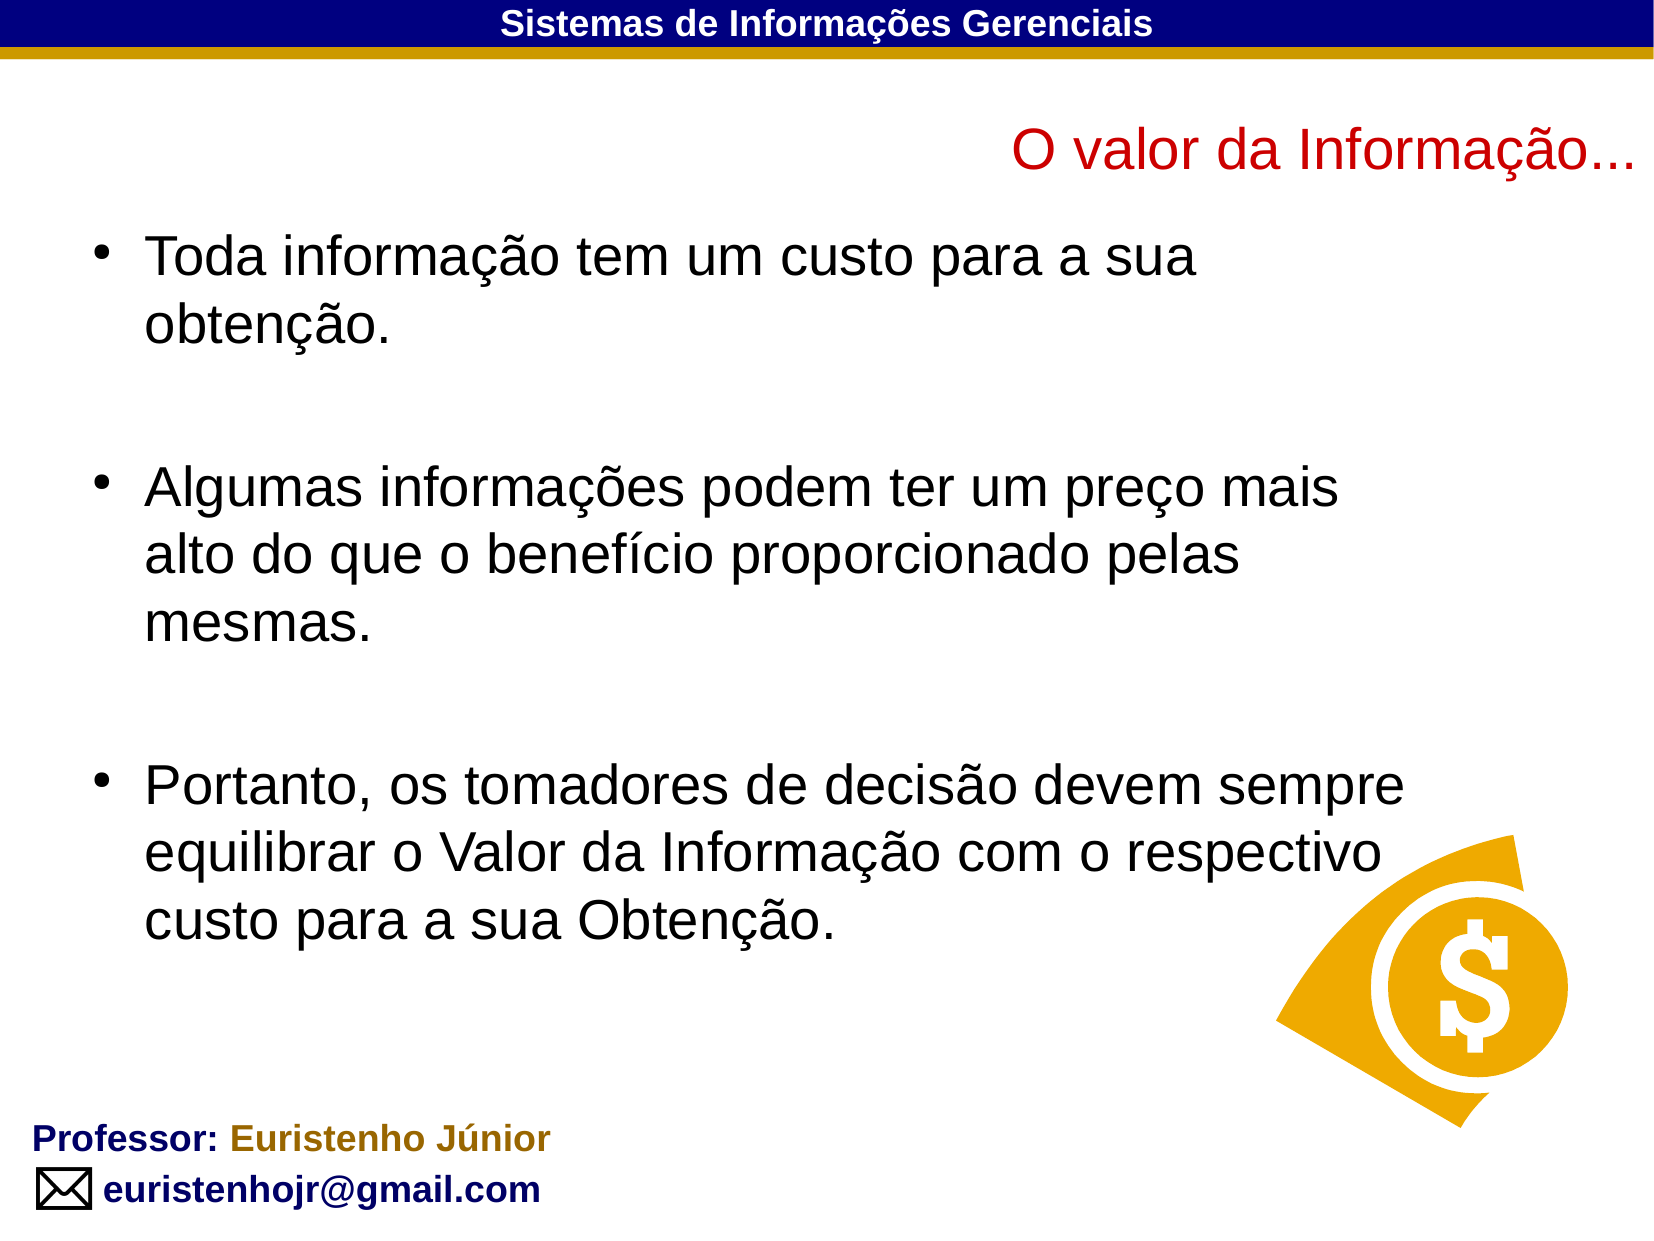

Empreendedorismo
Sistemas de Informações Gerenciais
O valor da Informação...
Toda informação tem um custo para a sua obtenção.
Algumas informações podem ter um preço mais alto do que o benefício proporcionado pelas mesmas.
Portanto, os tomadores de decisão devem sempre equilibrar o Valor da Informação com o respectivo custo para a sua Obtenção.
Professor: Euristenho Júnior
euristenhojr@gmail.com